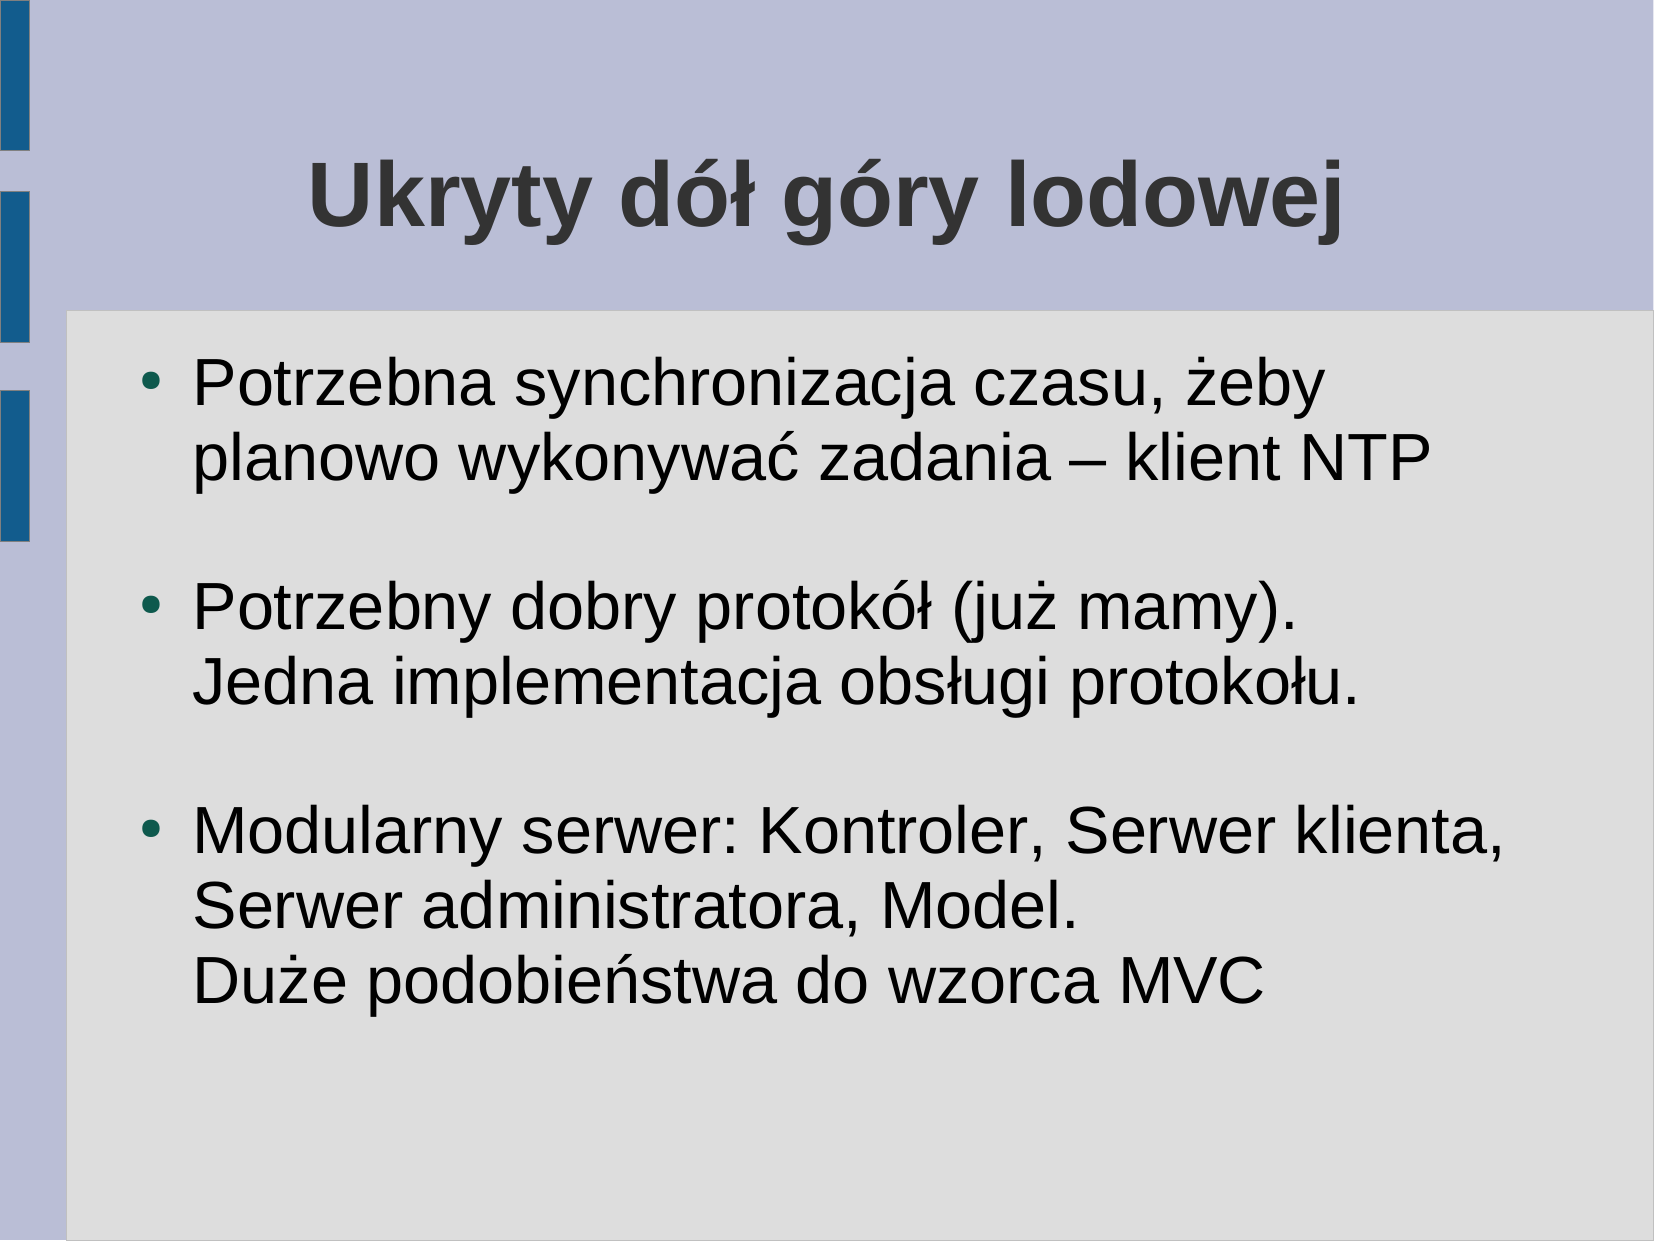

# Ukryty dół góry lodowej
Potrzebna synchronizacja czasu, żeby planowo wykonywać zadania – klient NTP
Potrzebny dobry protokół (już mamy).
Jedna implementacja obsługi protokołu.
Modularny serwer: Kontroler, Serwer klienta, Serwer administratora, Model.
Duże podobieństwa do wzorca MVC